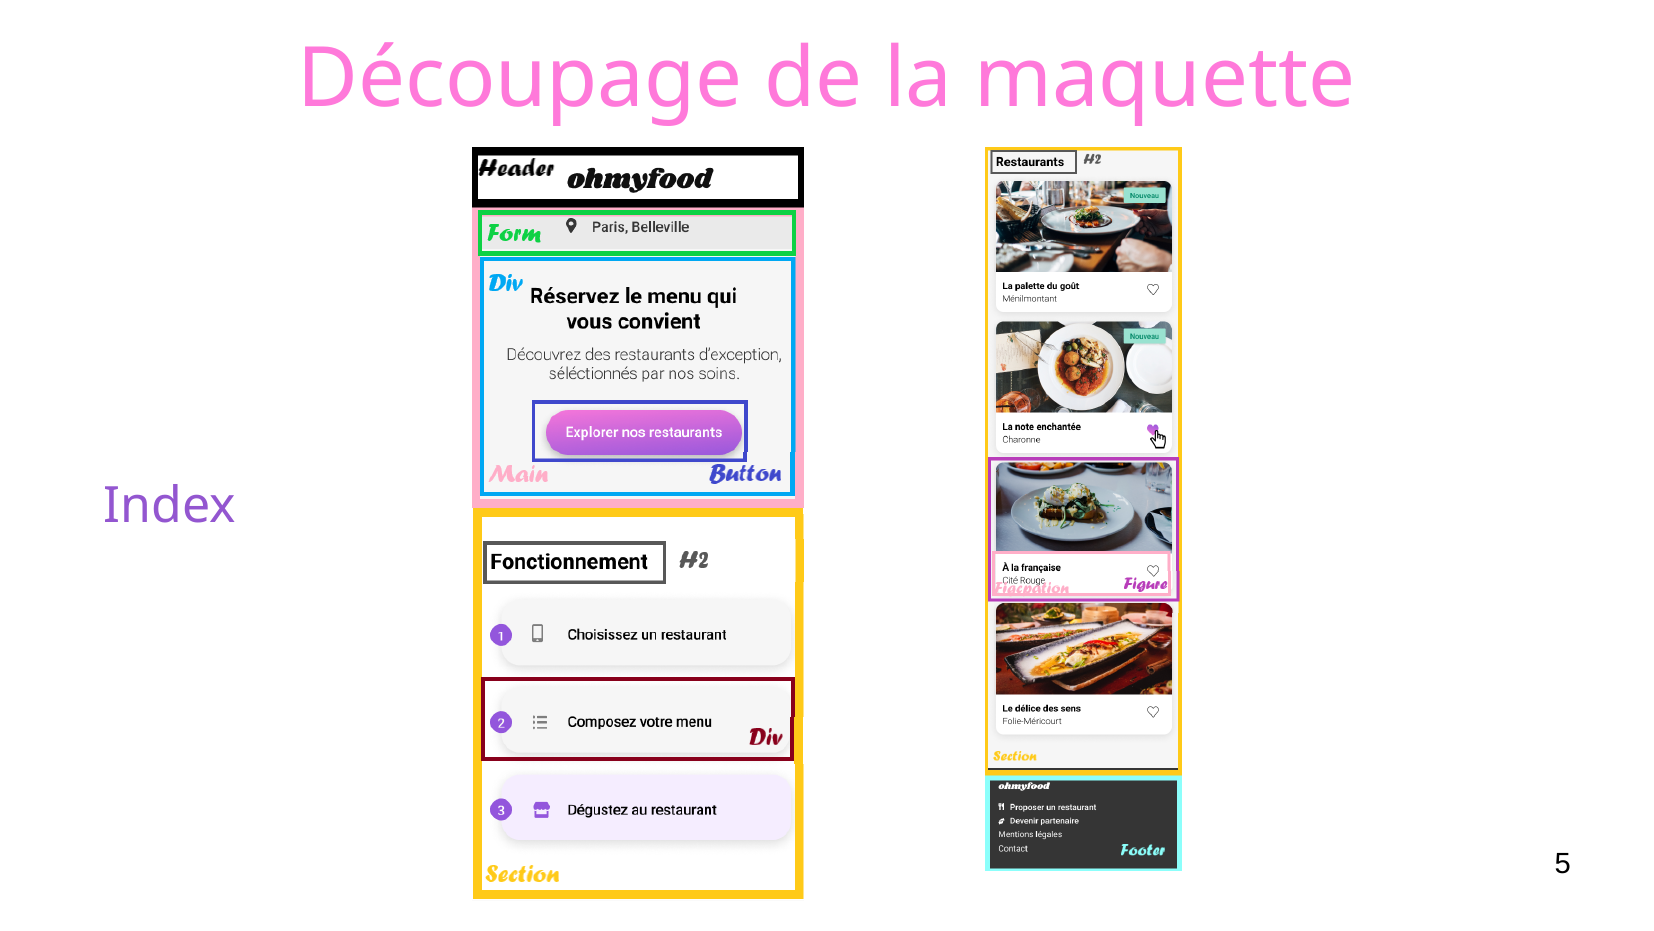

# Découpage de la maquette
Index
5